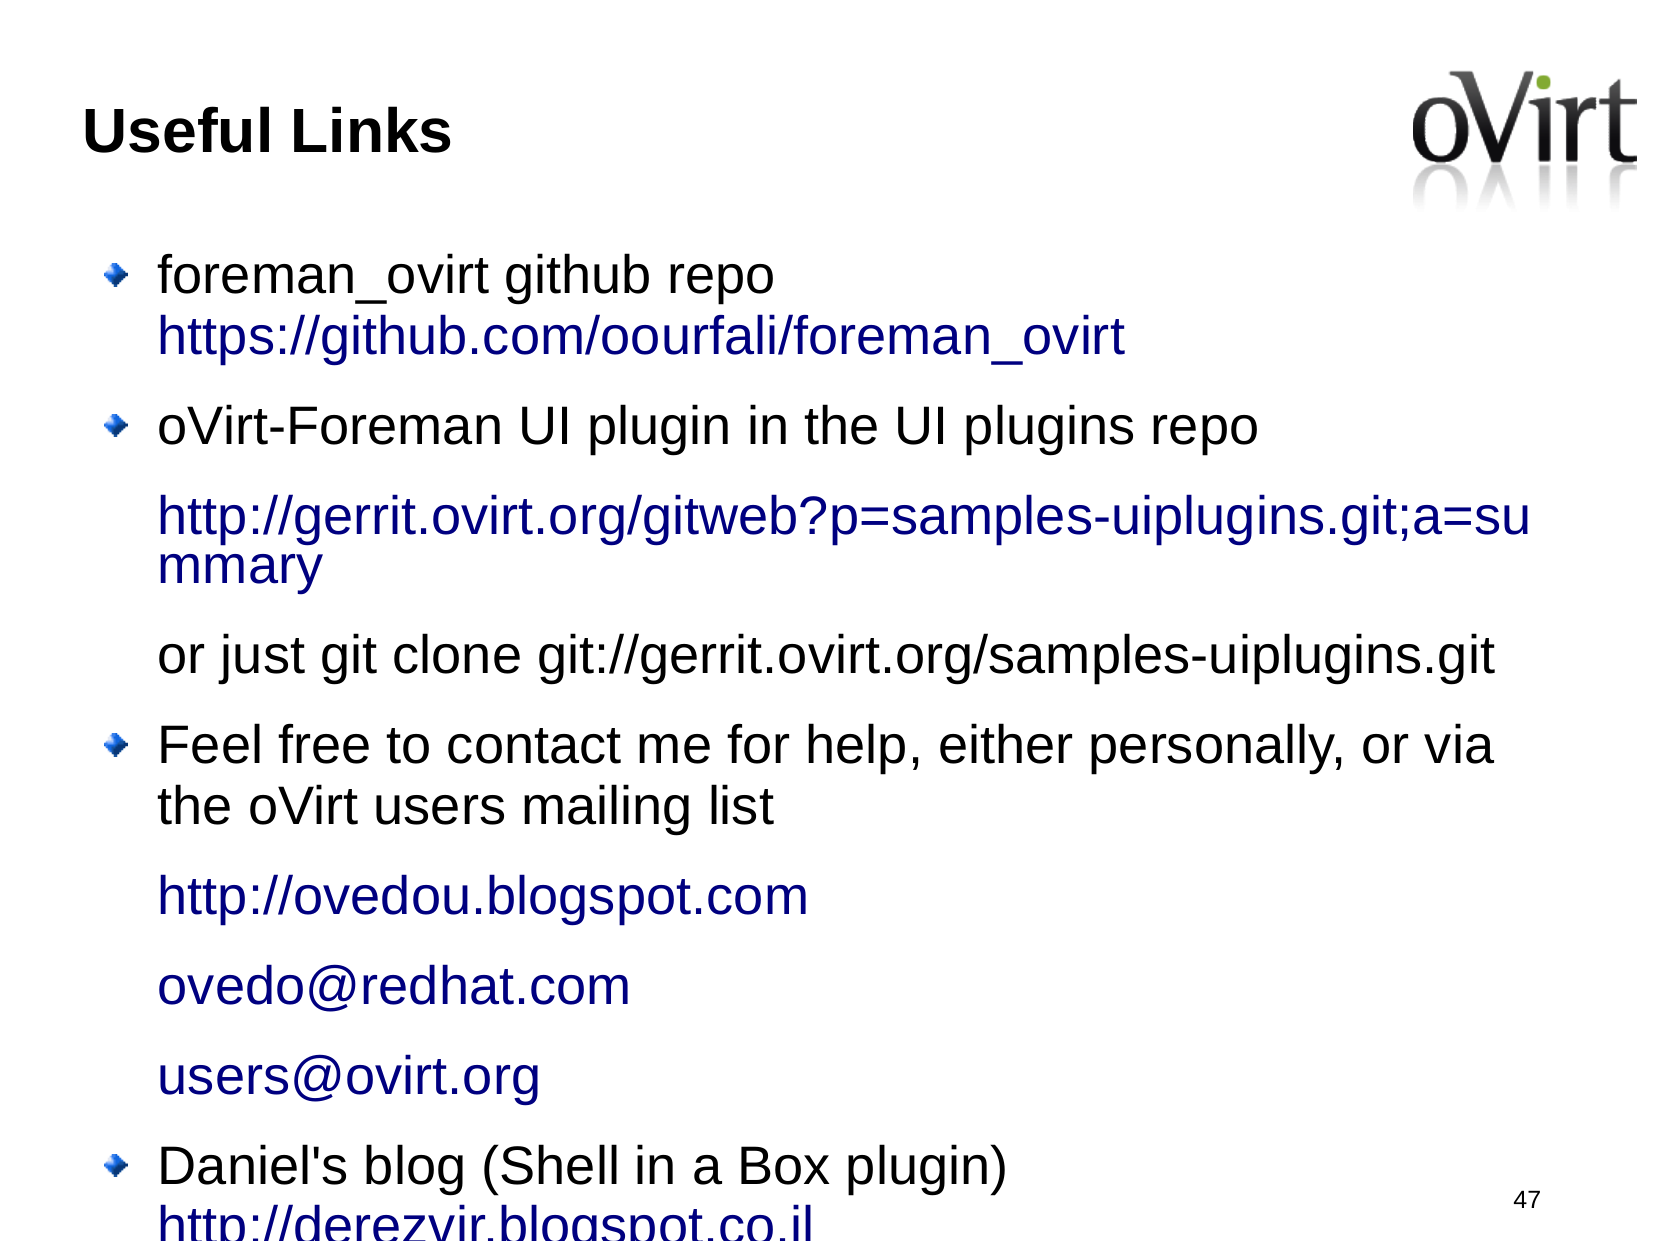

# Useful Links
foreman_ovirt github repo https://github.com/oourfali/foreman_ovirt
oVirt-Foreman UI plugin in the UI plugins repo
http://gerrit.ovirt.org/gitweb?p=samples-uiplugins.git;a=summary
or just git clone git://gerrit.ovirt.org/samples-uiplugins.git
Feel free to contact me for help, either personally, or via the oVirt users mailing list
http://ovedou.blogspot.com
ovedo@redhat.com
users@ovirt.org
Daniel's blog (Shell in a Box plugin) http://derezvir.blogspot.co.il